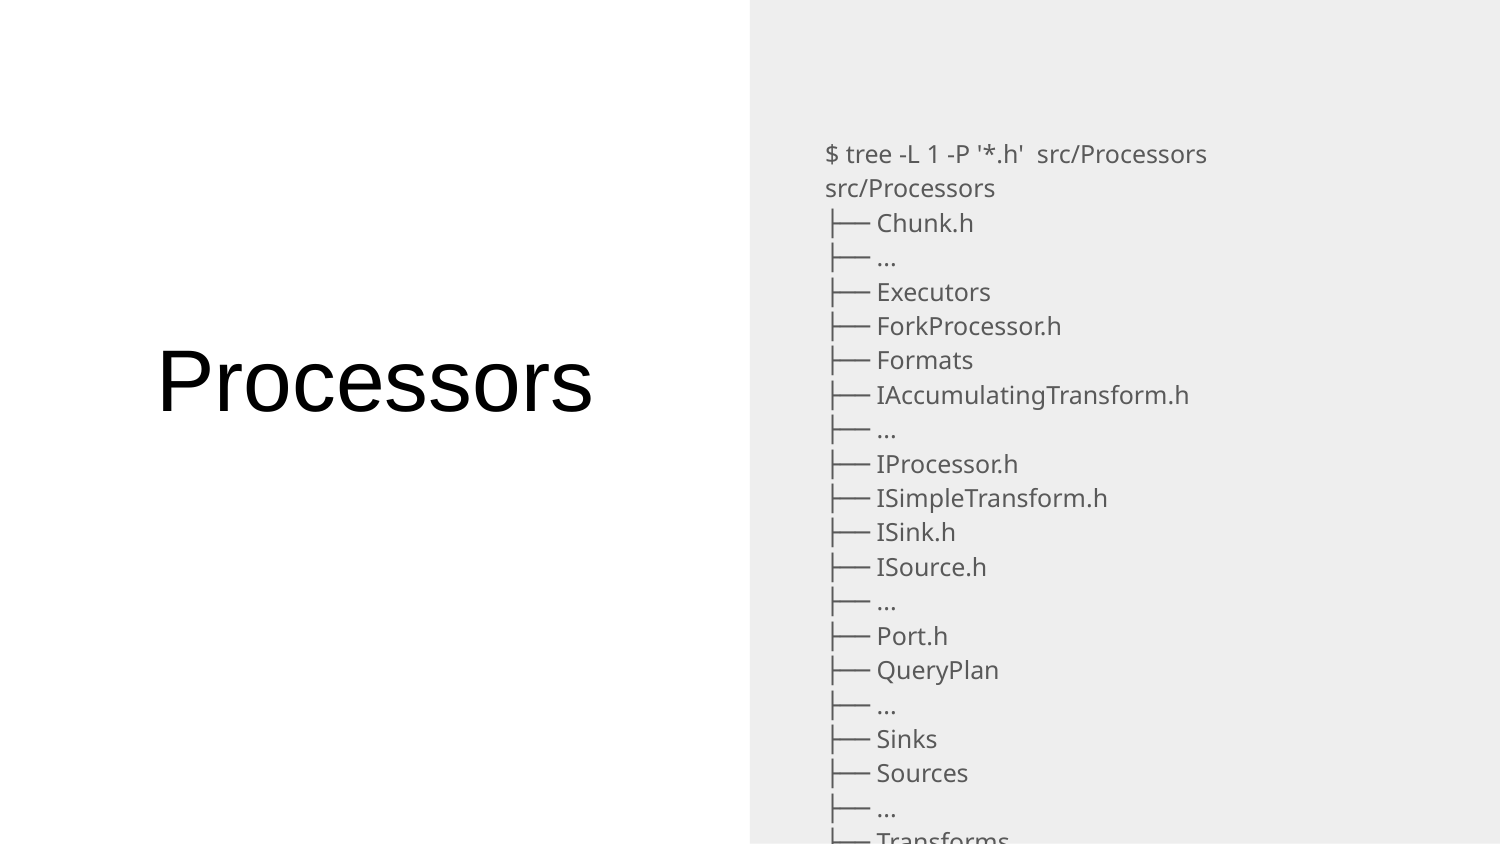

$ tree -L 1 -P '*.h' src/Processors
src/Processors
├── Chunk.h
├── ...
├── Executors
├── ForkProcessor.h
├── Formats
├── IAccumulatingTransform.h
├── ...
├── IProcessor.h
├── ISimpleTransform.h
├── ISink.h
├── ISource.h
├── ...
├── Port.h
├── QueryPlan
├── ...
├── Sinks
├── Sources
├── ...
├── Transforms
# Processors